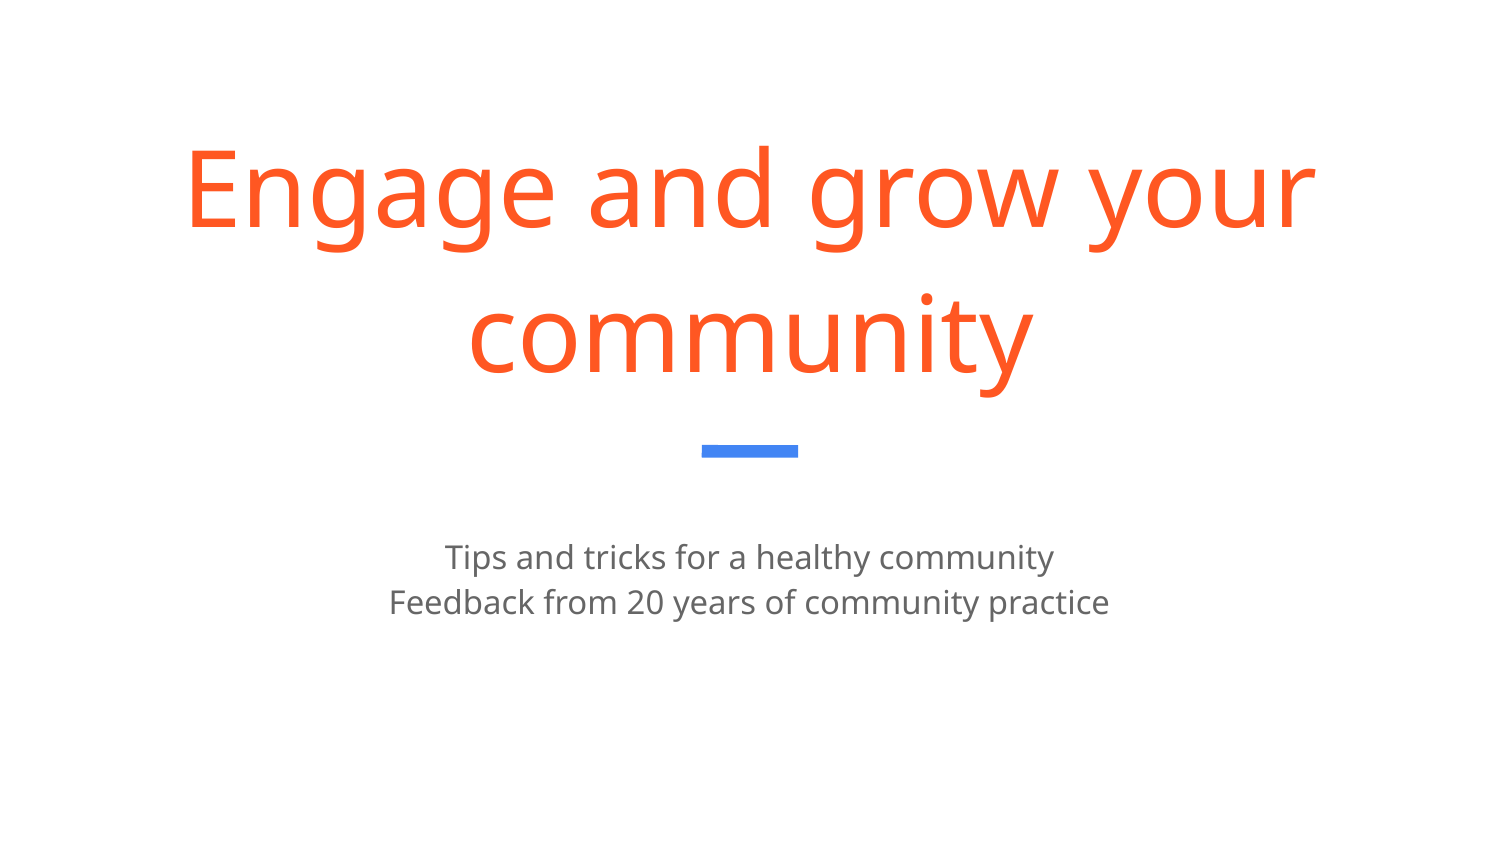

# Engage and grow your community
Tips and tricks for a healthy community
Feedback from 20 years of community practice